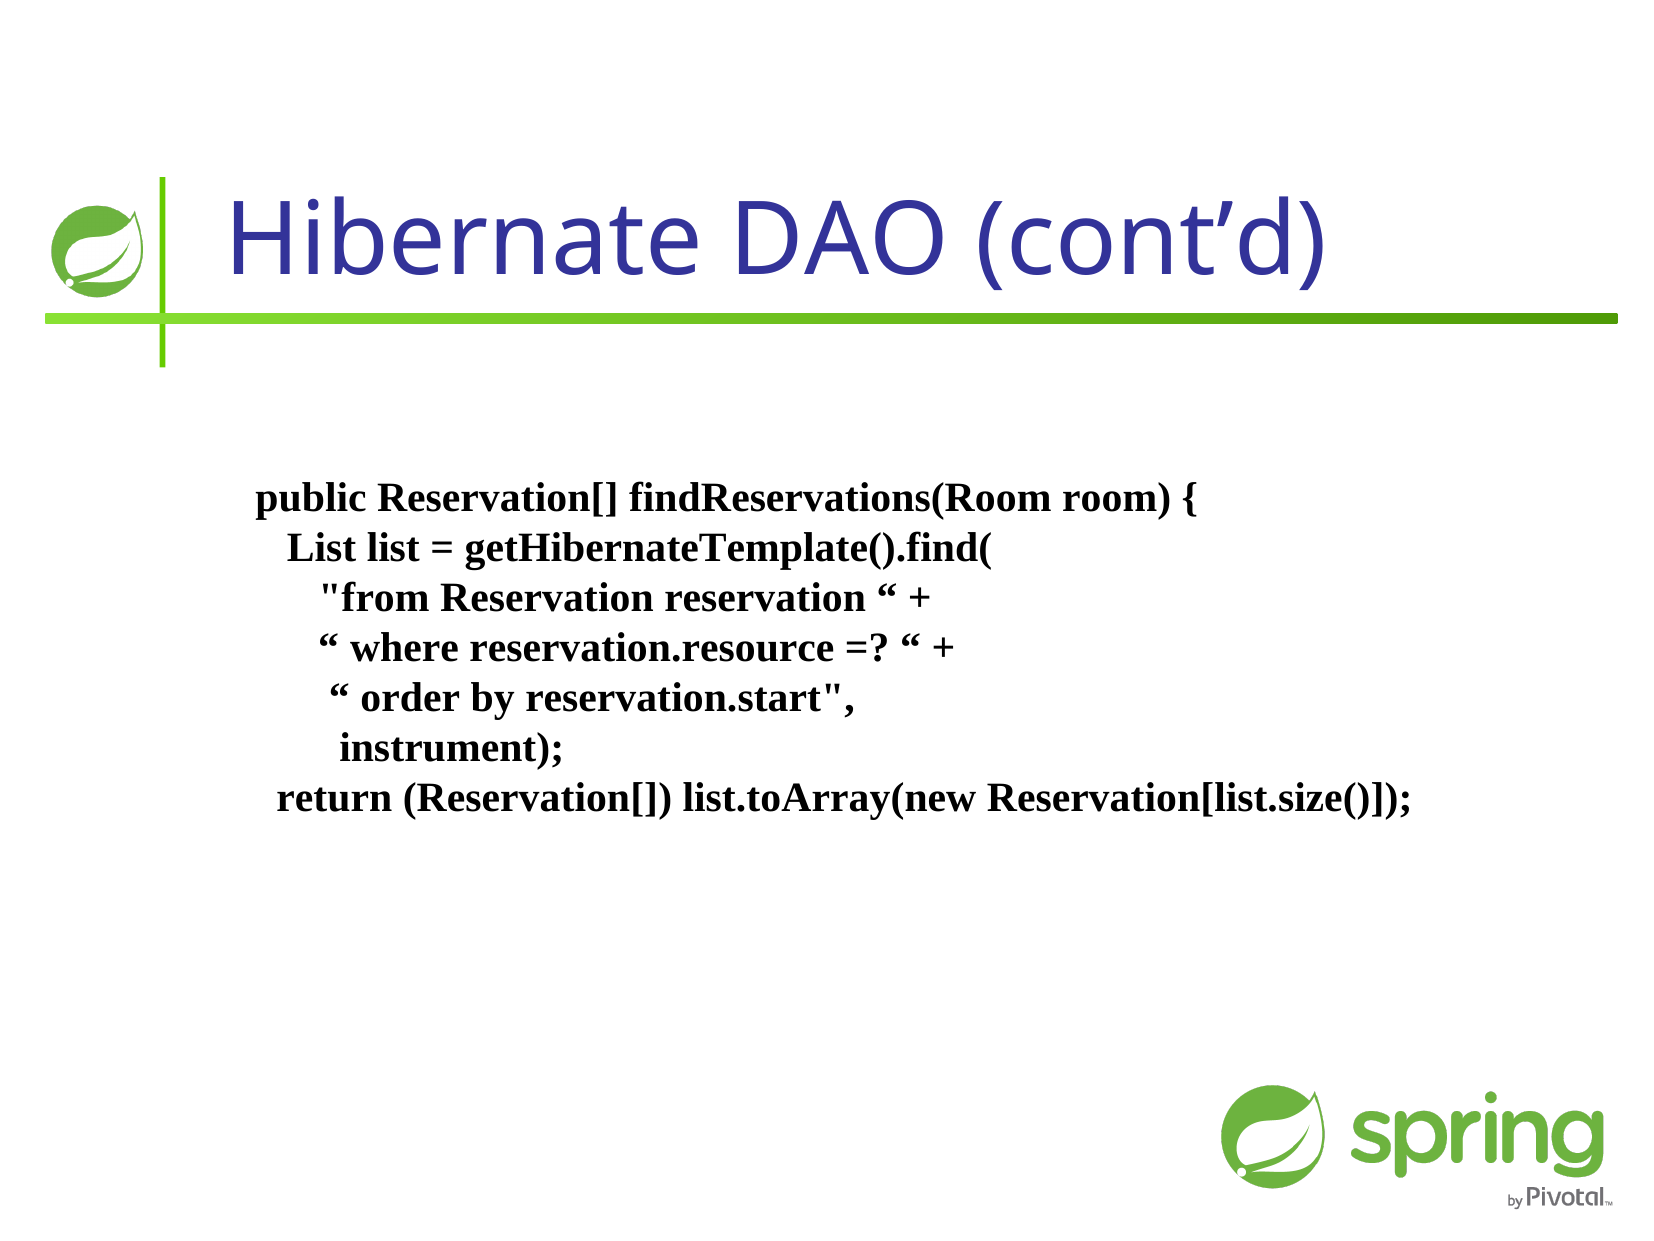

# Hibernate DAO (cont’d)
 public Reservation[] findReservations(Room room) {
 List list = getHibernateTemplate().find(
 "from Reservation reservation “ +
 “ where reservation.resource =? “ +
 “ order by reservation.start",
 instrument);
 return (Reservation[]) list.toArray(new Reservation[list.size()]);